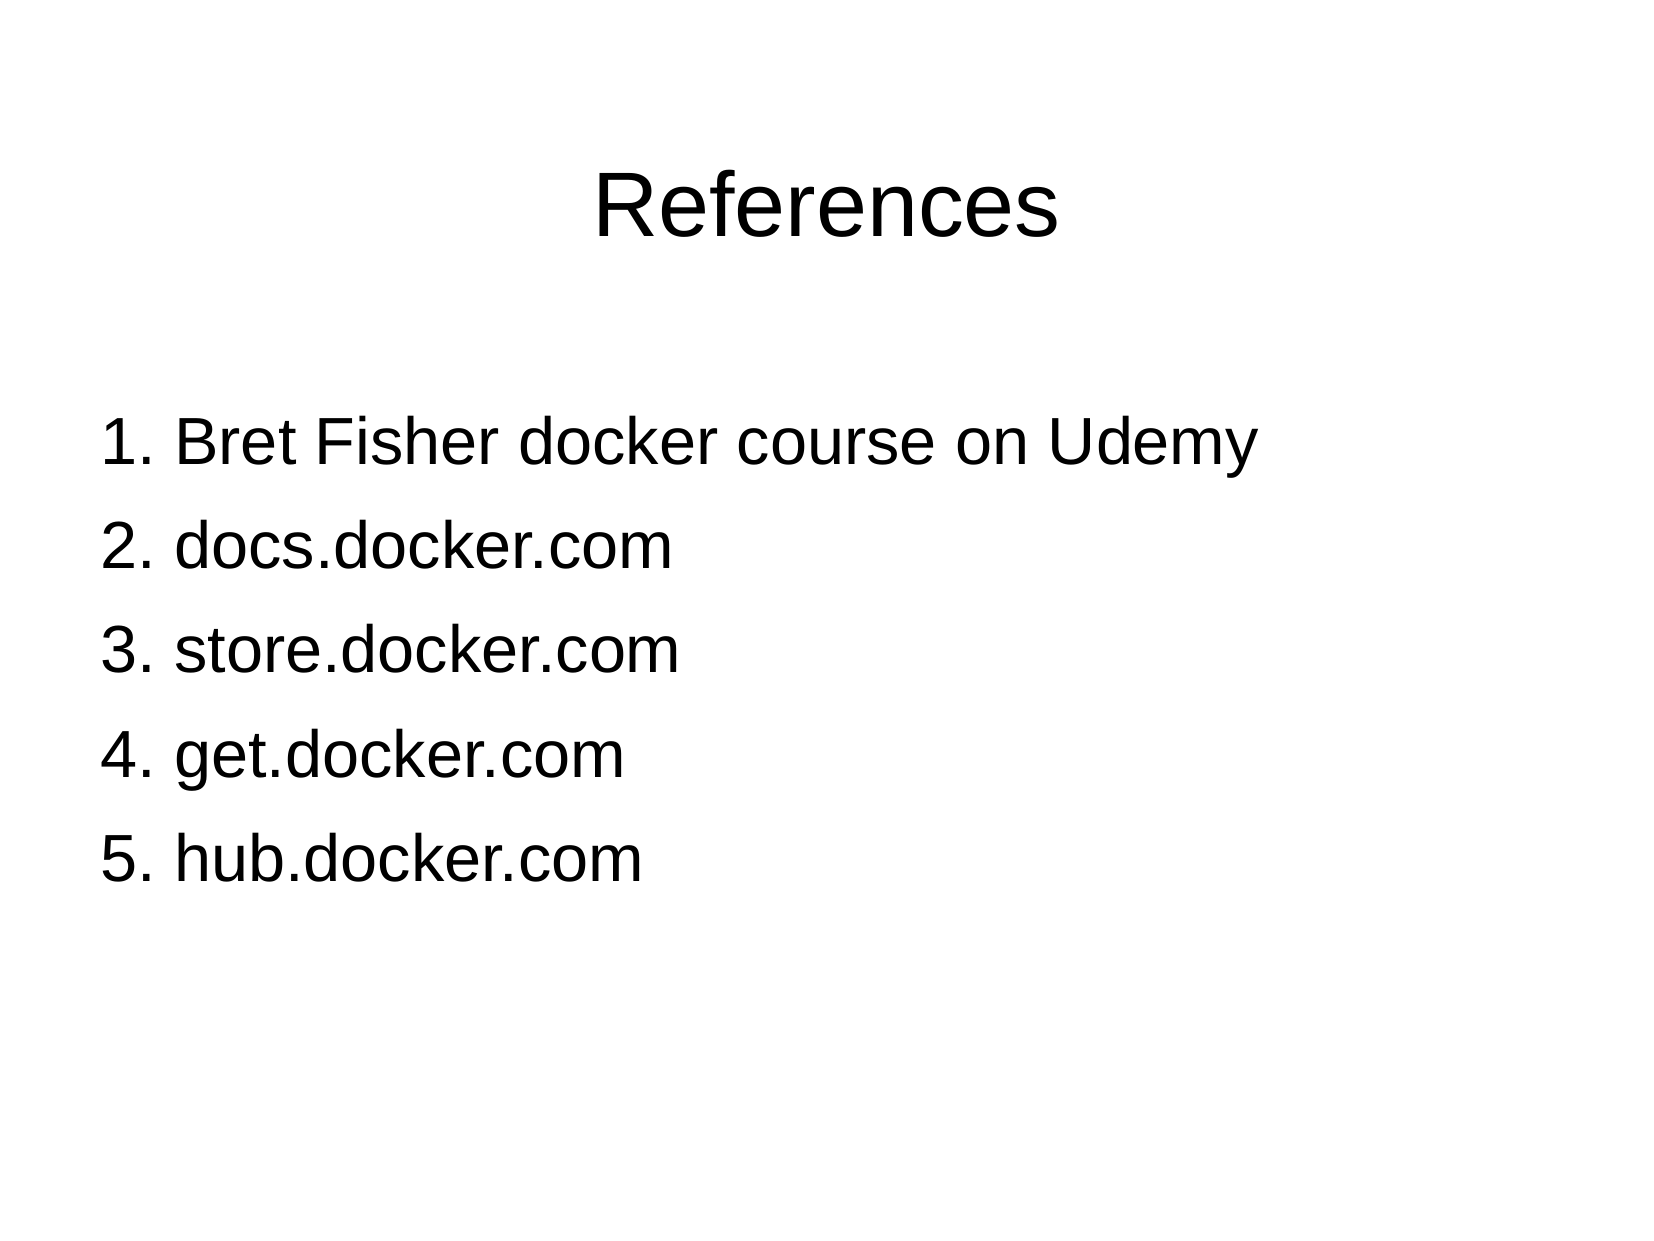

# References
 Bret Fisher docker course on Udemy
 docs.docker.com
 store.docker.com
 get.docker.com
 hub.docker.com